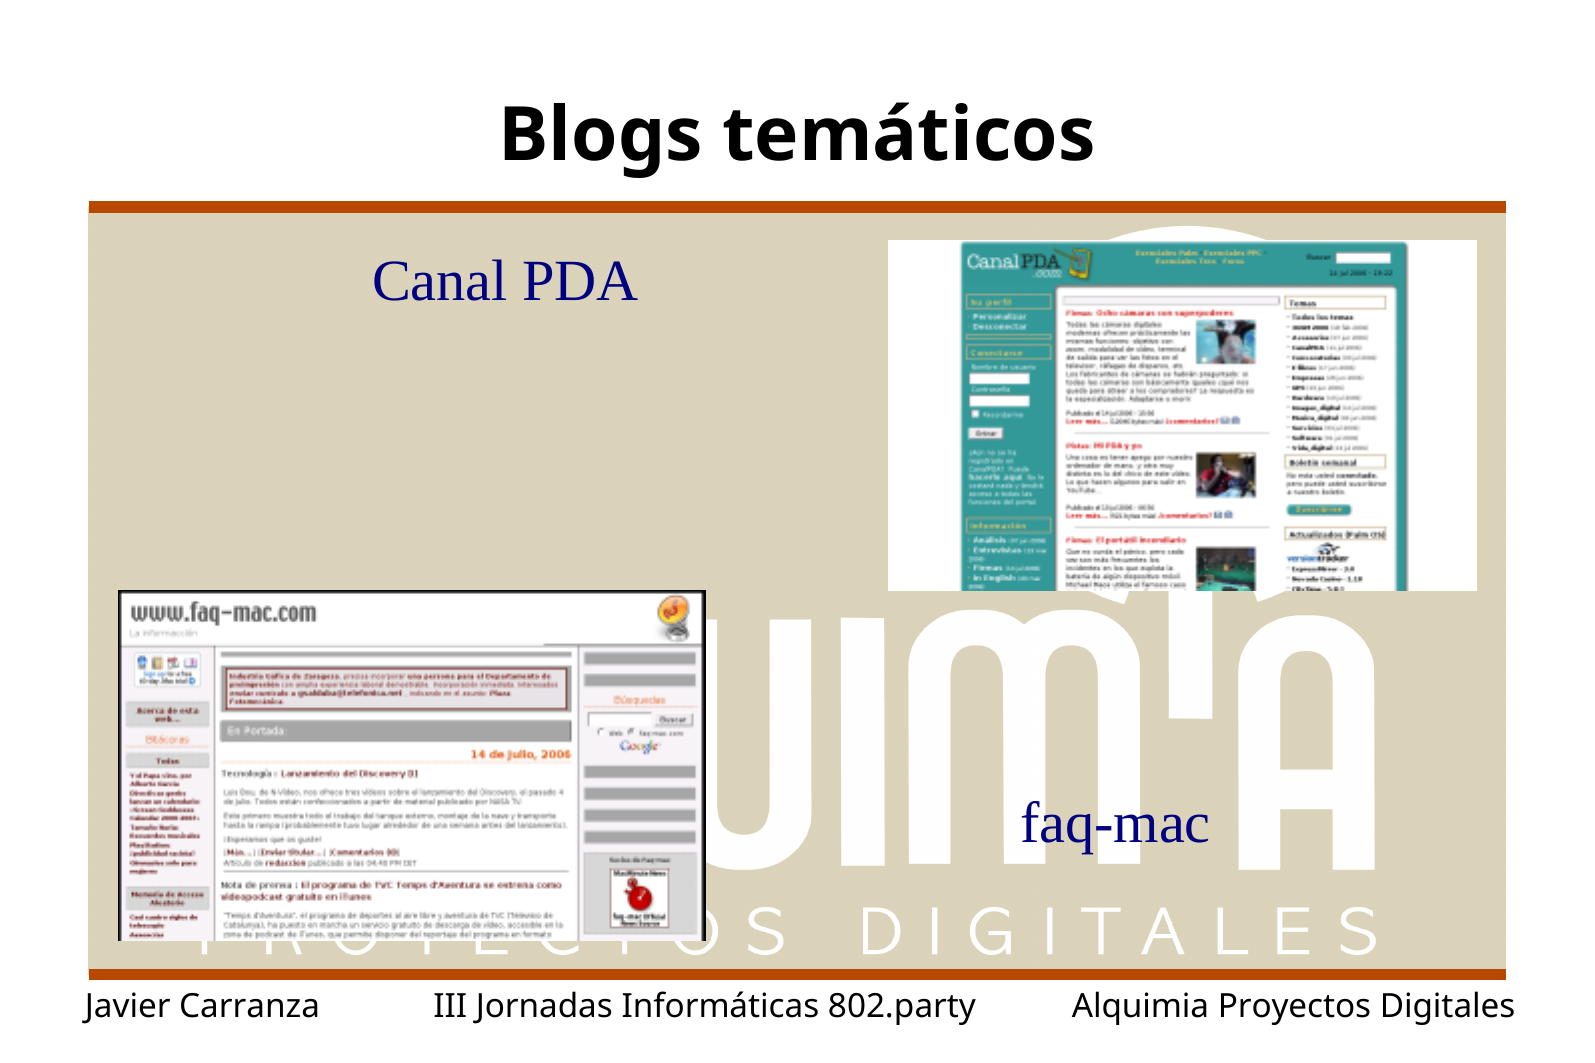

# Blogs temáticos
Canal PDA
faq-mac
 Javier Carranza III Jornadas Informáticas 802.party Alquimia Proyectos Digitales